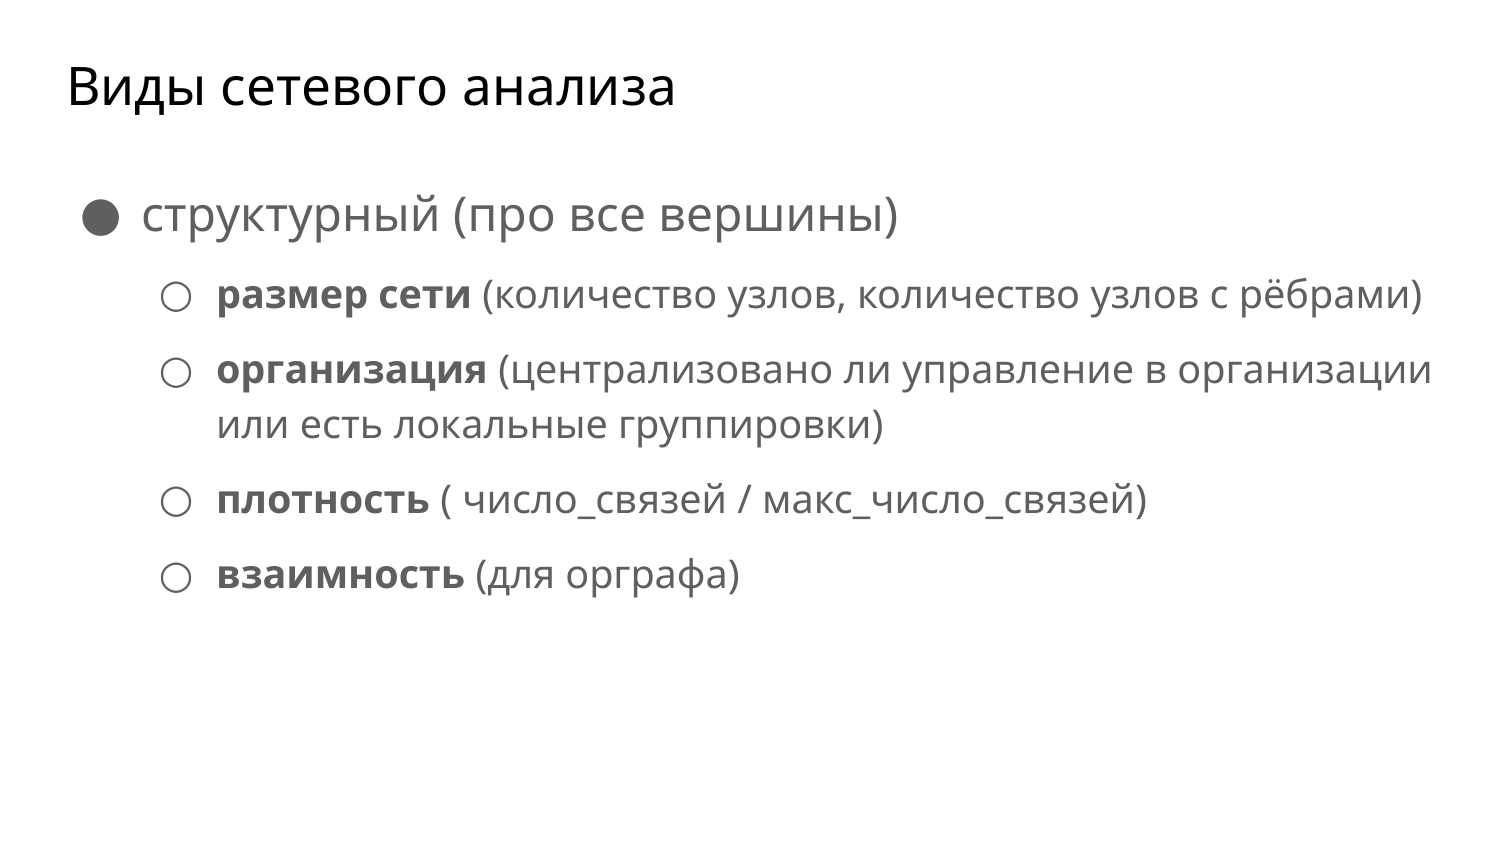

# Виды сетевого анализа
структурный (про все вершины)
размер сети (количество узлов, количество узлов с рёбрами)
организация (централизовано ли управление в организации или есть локальные группировки)
плотность ( число_связей / макс_число_связей)
взаимность (для орграфа)